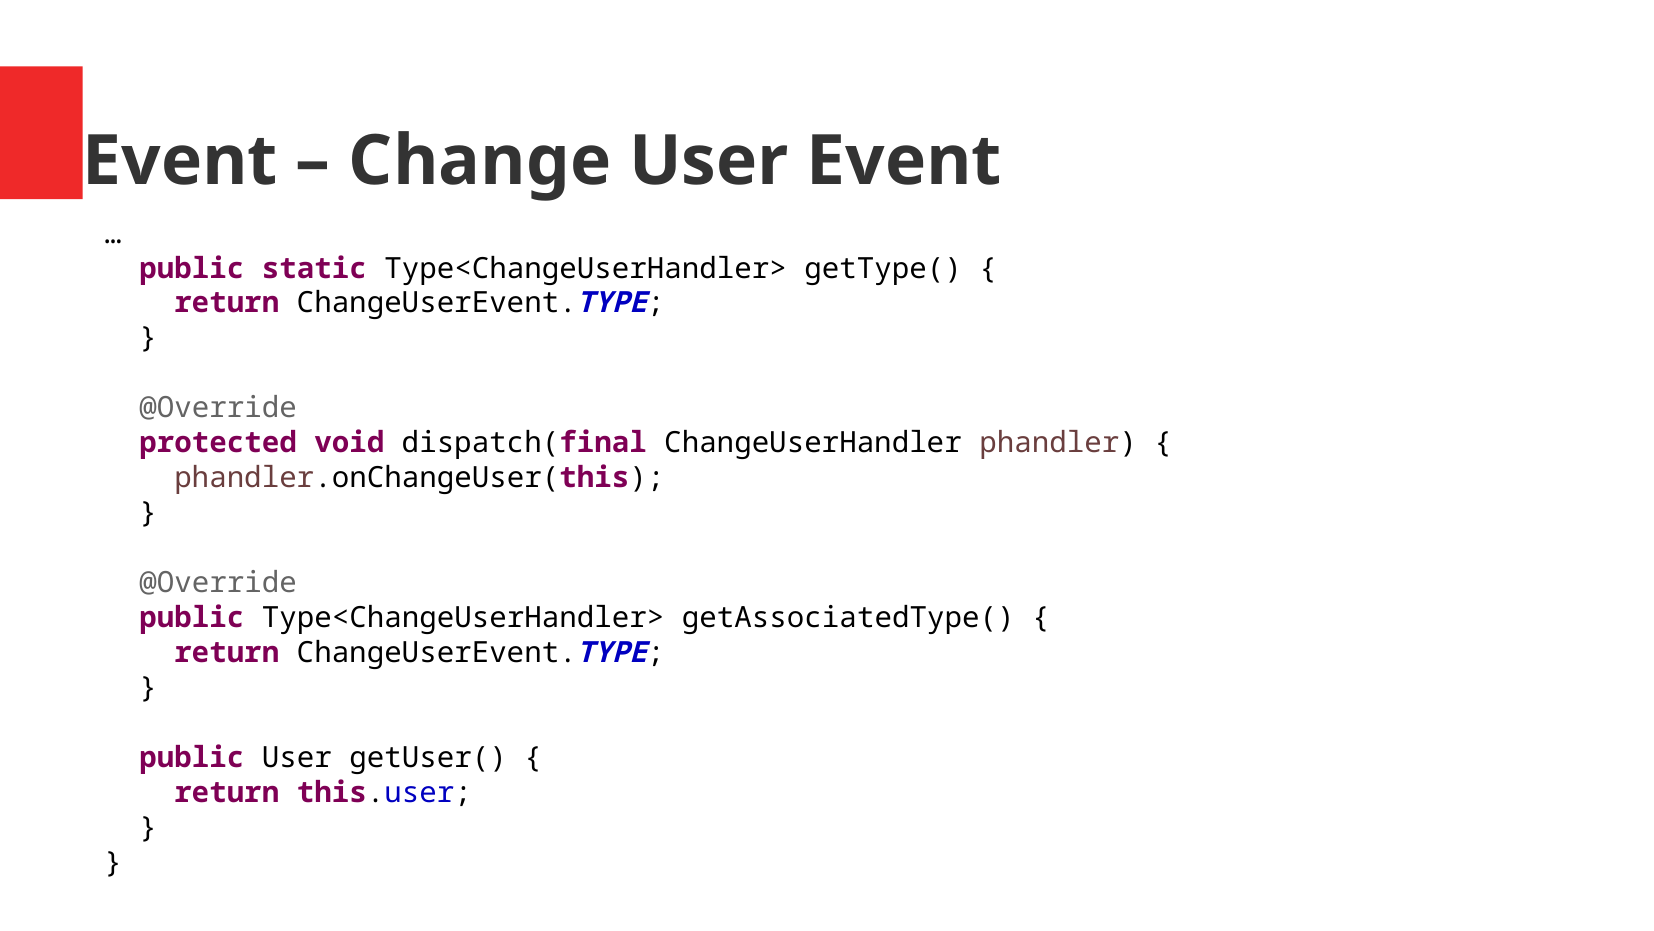

# Event – Change User Event
…
 public static Type<ChangeUserHandler> getType() {
 return ChangeUserEvent.TYPE;
 }
 @Override
 protected void dispatch(final ChangeUserHandler phandler) {
 phandler.onChangeUser(this);
 }
 @Override
 public Type<ChangeUserHandler> getAssociatedType() {
 return ChangeUserEvent.TYPE;
 }
 public User getUser() {
 return this.user;
 }
}